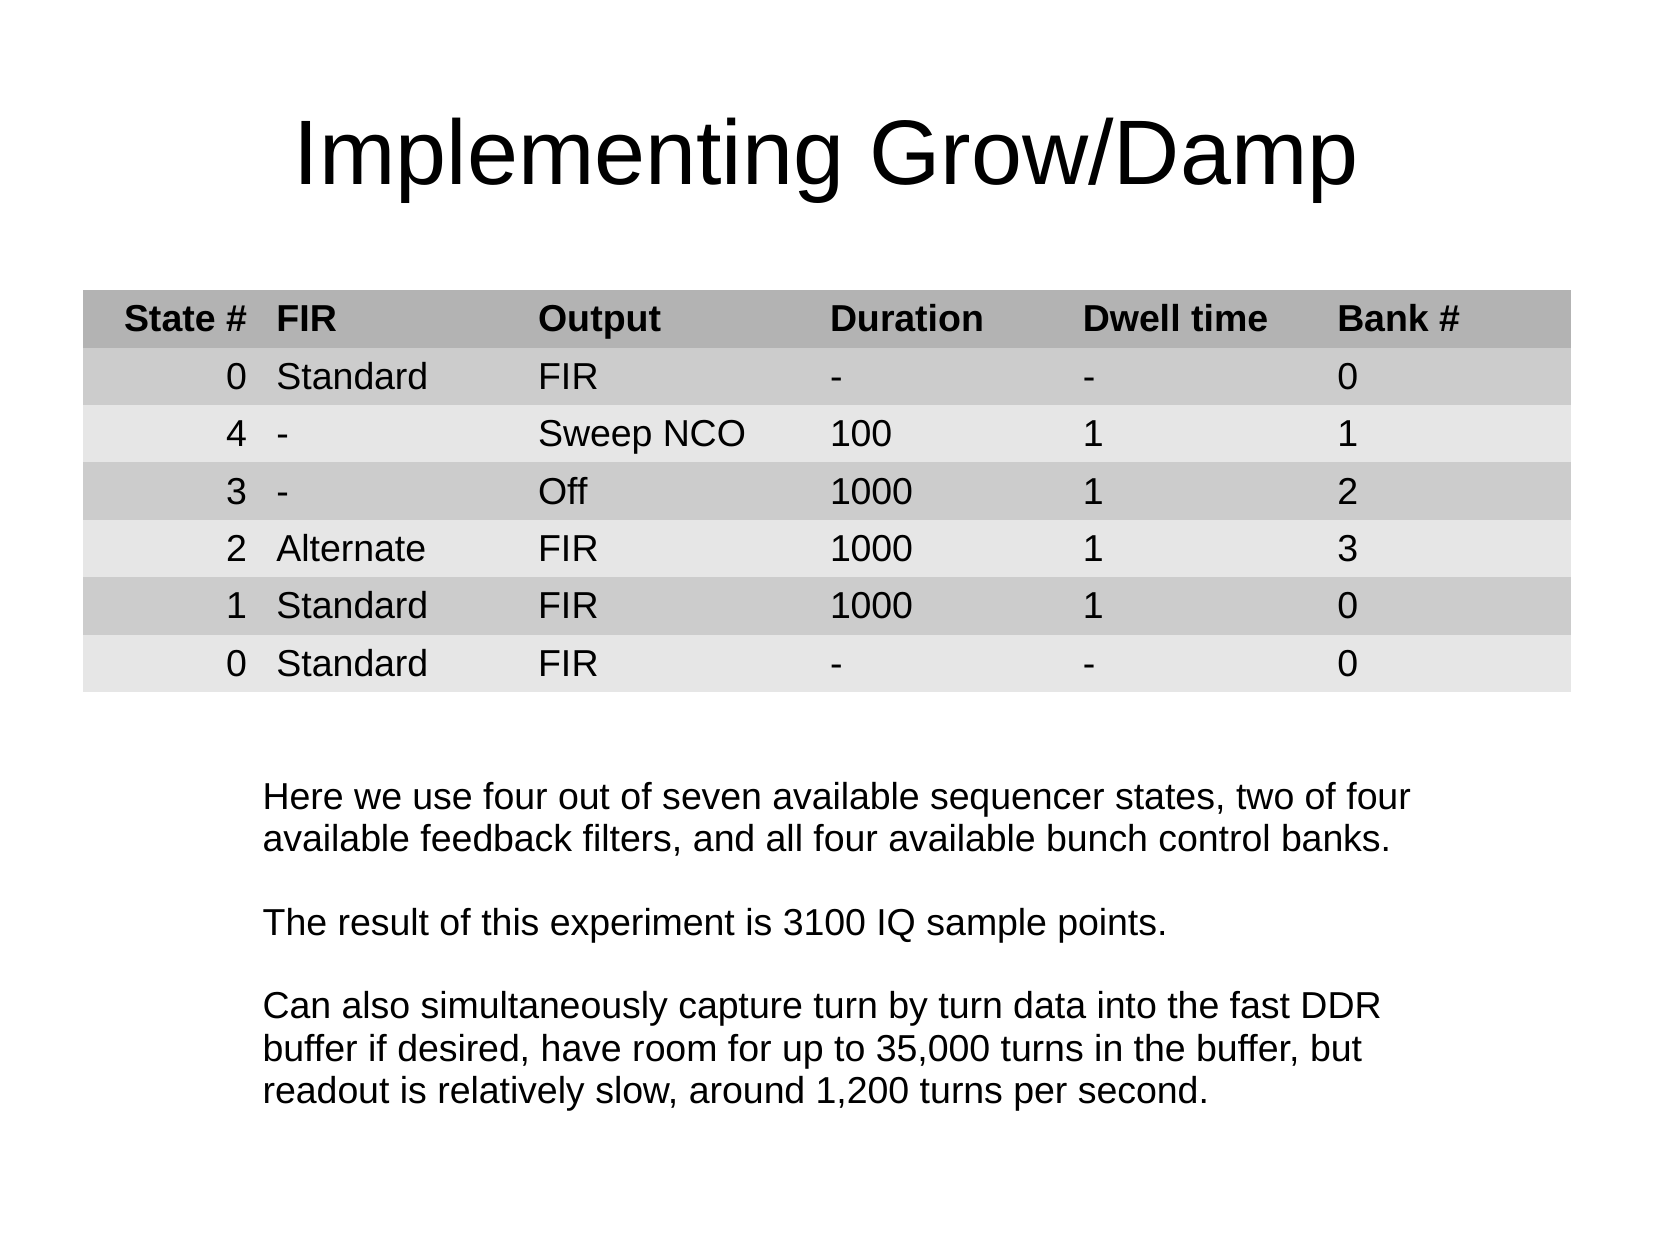

# Implementing Grow/Damp
| State # | FIR | Output | Duration | Dwell time | Bank # |
| --- | --- | --- | --- | --- | --- |
| 0 | Standard | FIR | - | - | 0 |
| 4 | - | Sweep NCO | 100 | 1 | 1 |
| 3 | - | Off | 1000 | 1 | 2 |
| 2 | Alternate | FIR | 1000 | 1 | 3 |
| 1 | Standard | FIR | 1000 | 1 | 0 |
| 0 | Standard | FIR | - | - | 0 |
Here we use four out of seven available sequencer states, two of four available feedback filters, and all four available bunch control banks.
The result of this experiment is 3100 IQ sample points.
Can also simultaneously capture turn by turn data into the fast DDR buffer if desired, have room for up to 35,000 turns in the buffer, but readout is relatively slow, around 1,200 turns per second.